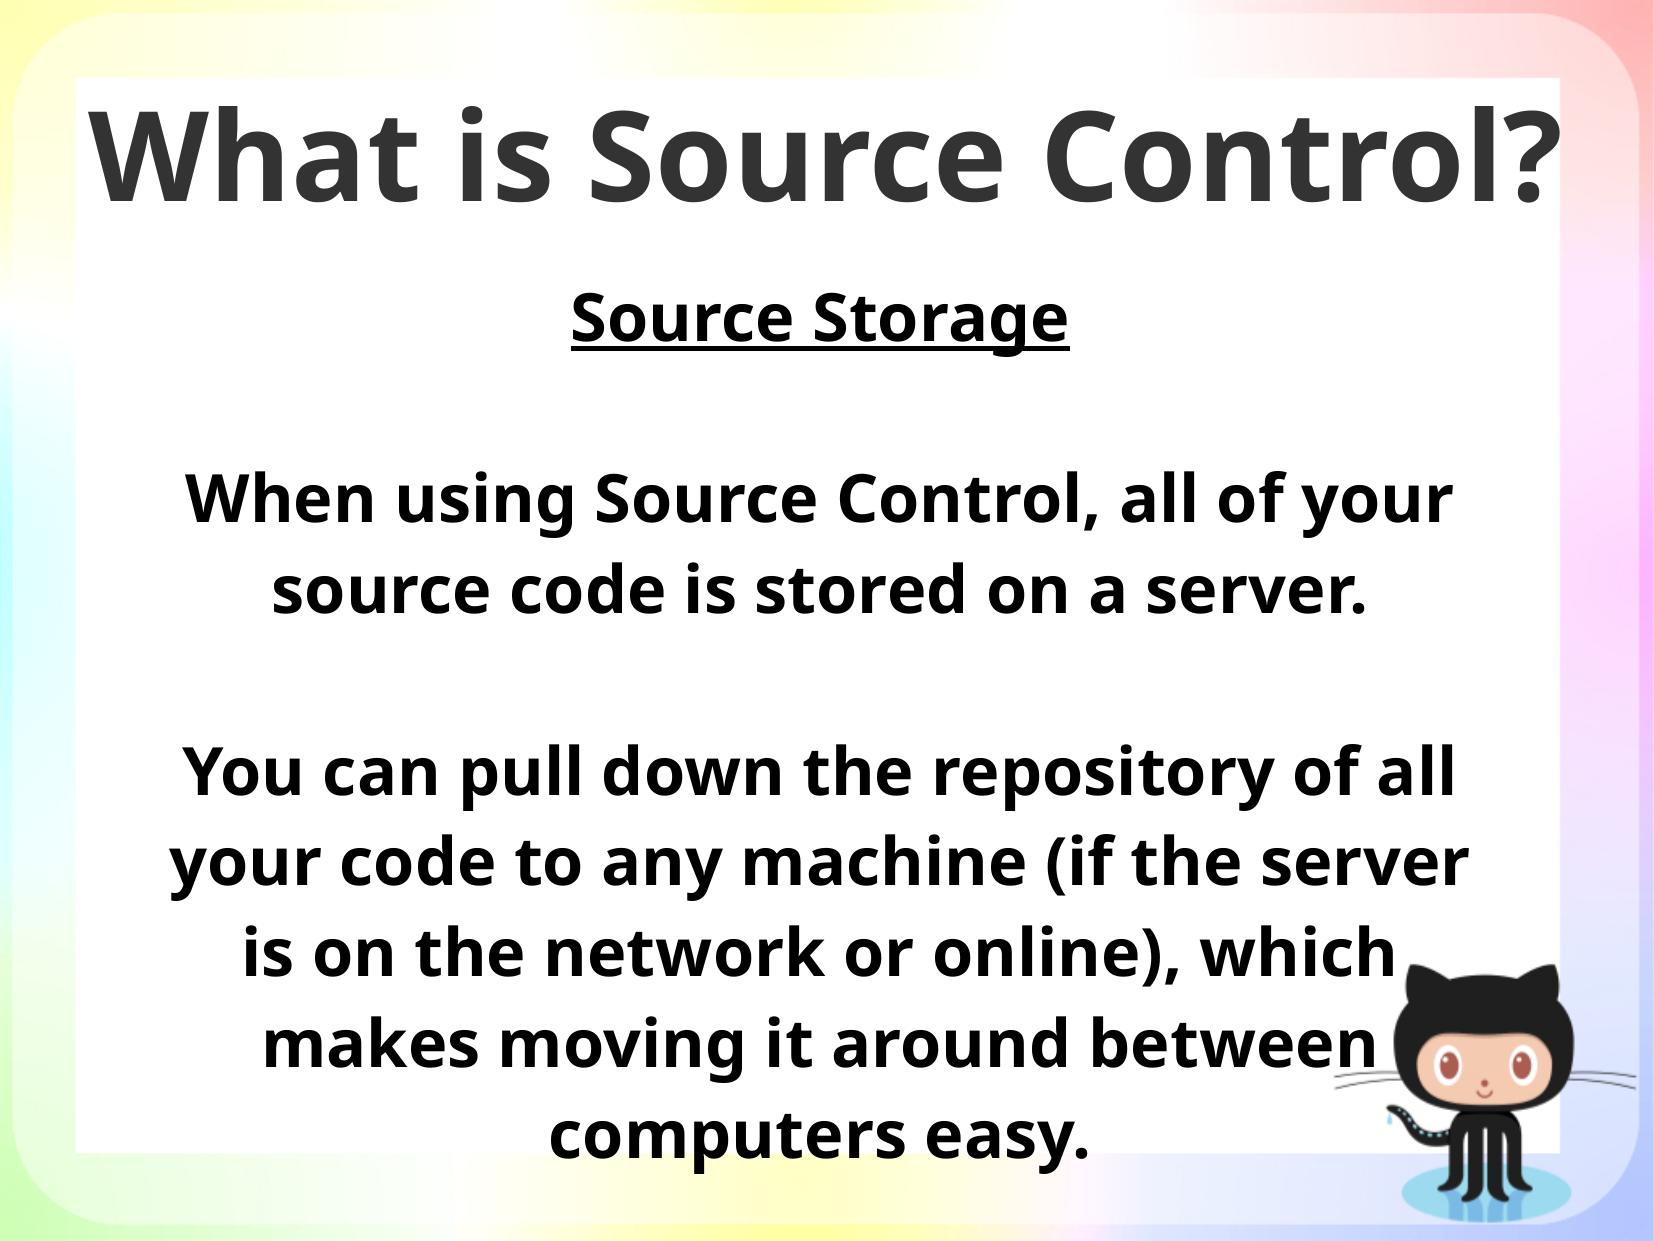

# What is Source Control?
Source Storage
When using Source Control, all of your source code is stored on a server.
You can pull down the repository of all your code to any machine (if the server is on the network or online), which makes moving it around between computers easy.